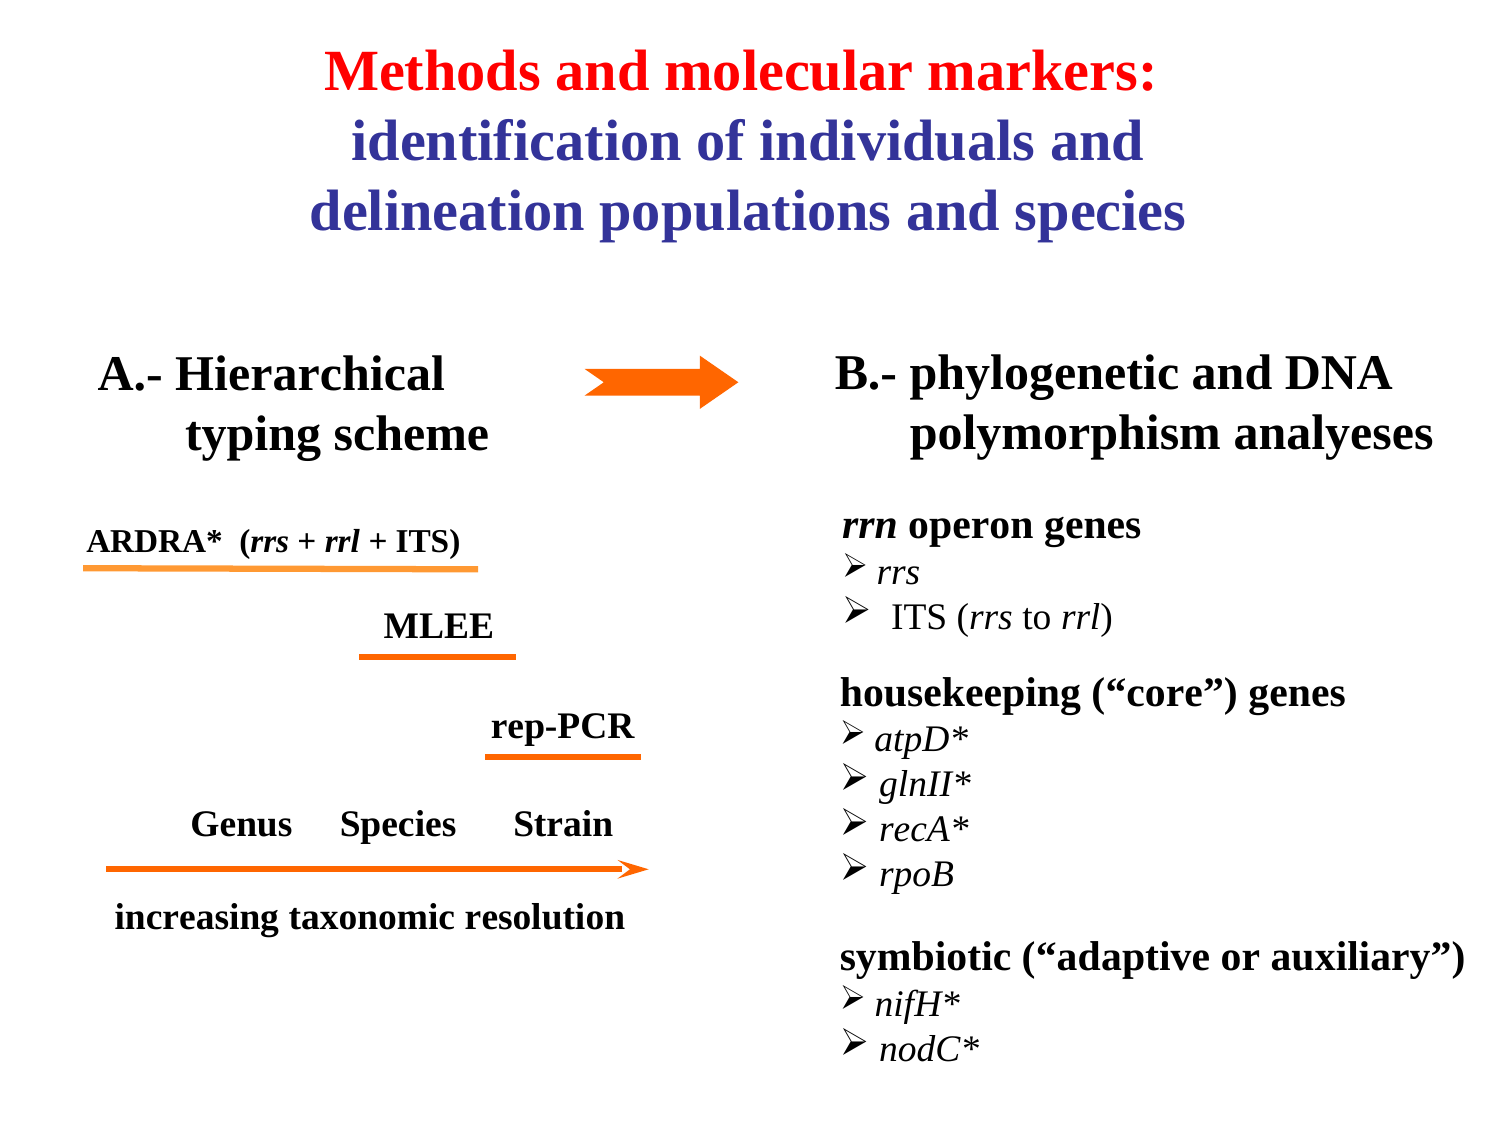

Methods and molecular markers:
identification of individuals and
delineation populations and species
B.- phylogenetic and DNA
 polymorphism analyeses
rrn operon genes
 rrs
 ITS (rrs to rrl)
A.- Hierarchical
 typing scheme
 ARDRA* (rrs + rrl + ITS)
MLEE
rep-PCR
Genus Species Strain
increasing taxonomic resolution
housekeeping (“core”) genes
 atpD*
 glnII*
 recA*
 rpoB
symbiotic (“adaptive or auxiliary”)
 nifH*
 nodC*